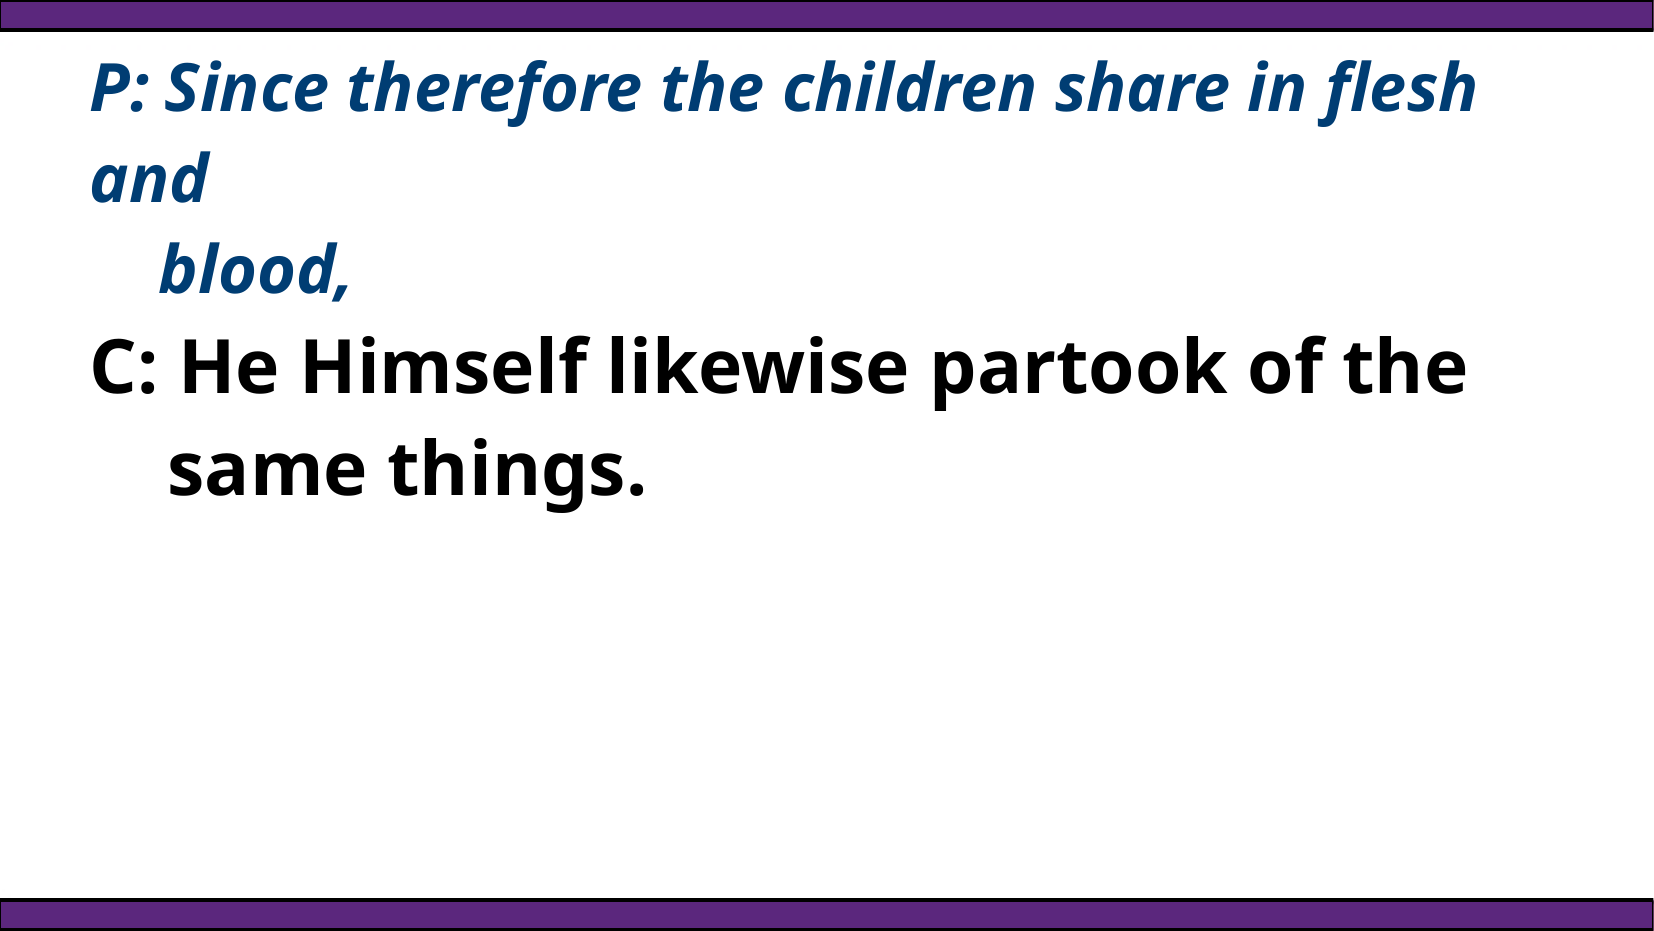

P:	Since therefore the children share in flesh and
 blood,
C: He Himself likewise partook of the
 same things.